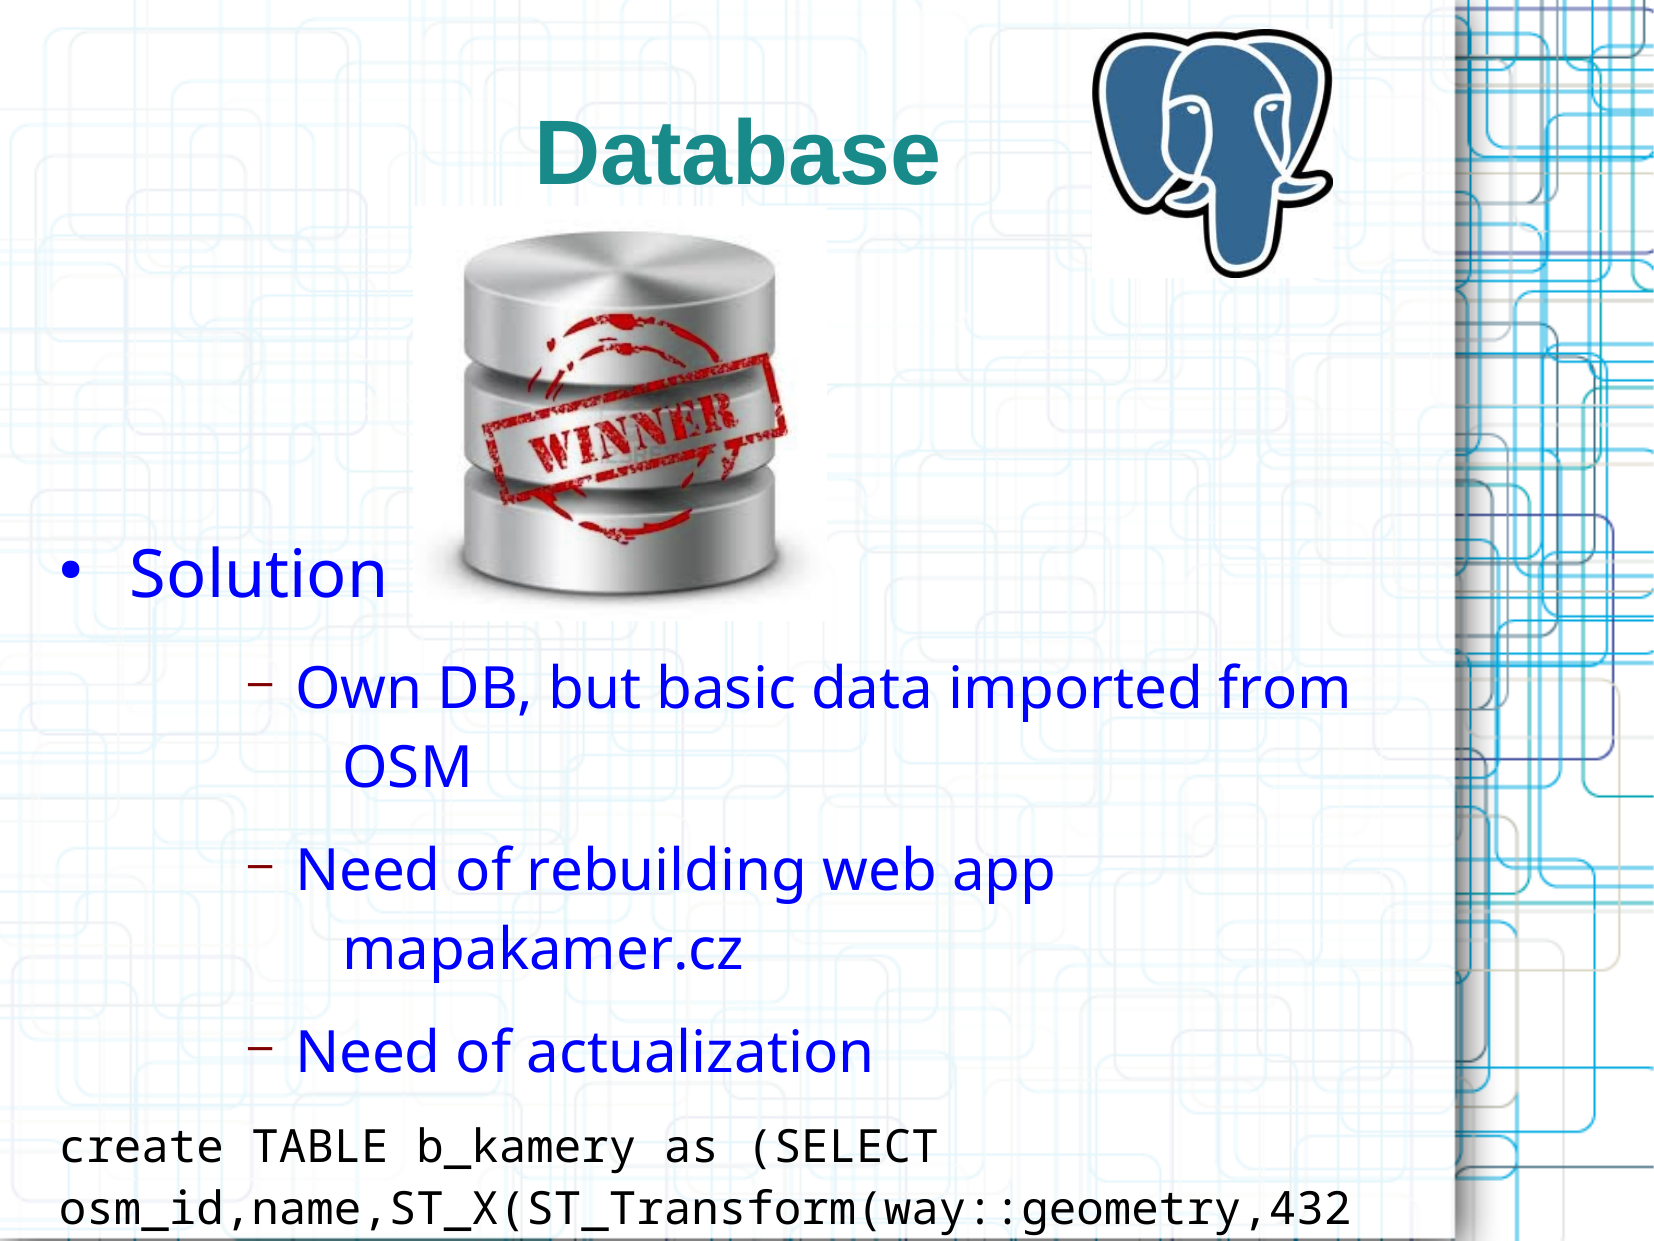

# Database
Solution
Own DB, but basic data imported from OSM
Need of rebuilding web app mapakamer.cz
Need of actualization
create TABLE b_kamery as (SELECT osm_id,name,ST_X(ST_Transform(way::geometry,4326)) as lat,ST_Y(ST_Transform(way::geometry,4326)) as lon from osm.czech_point where man_made='surveillance');